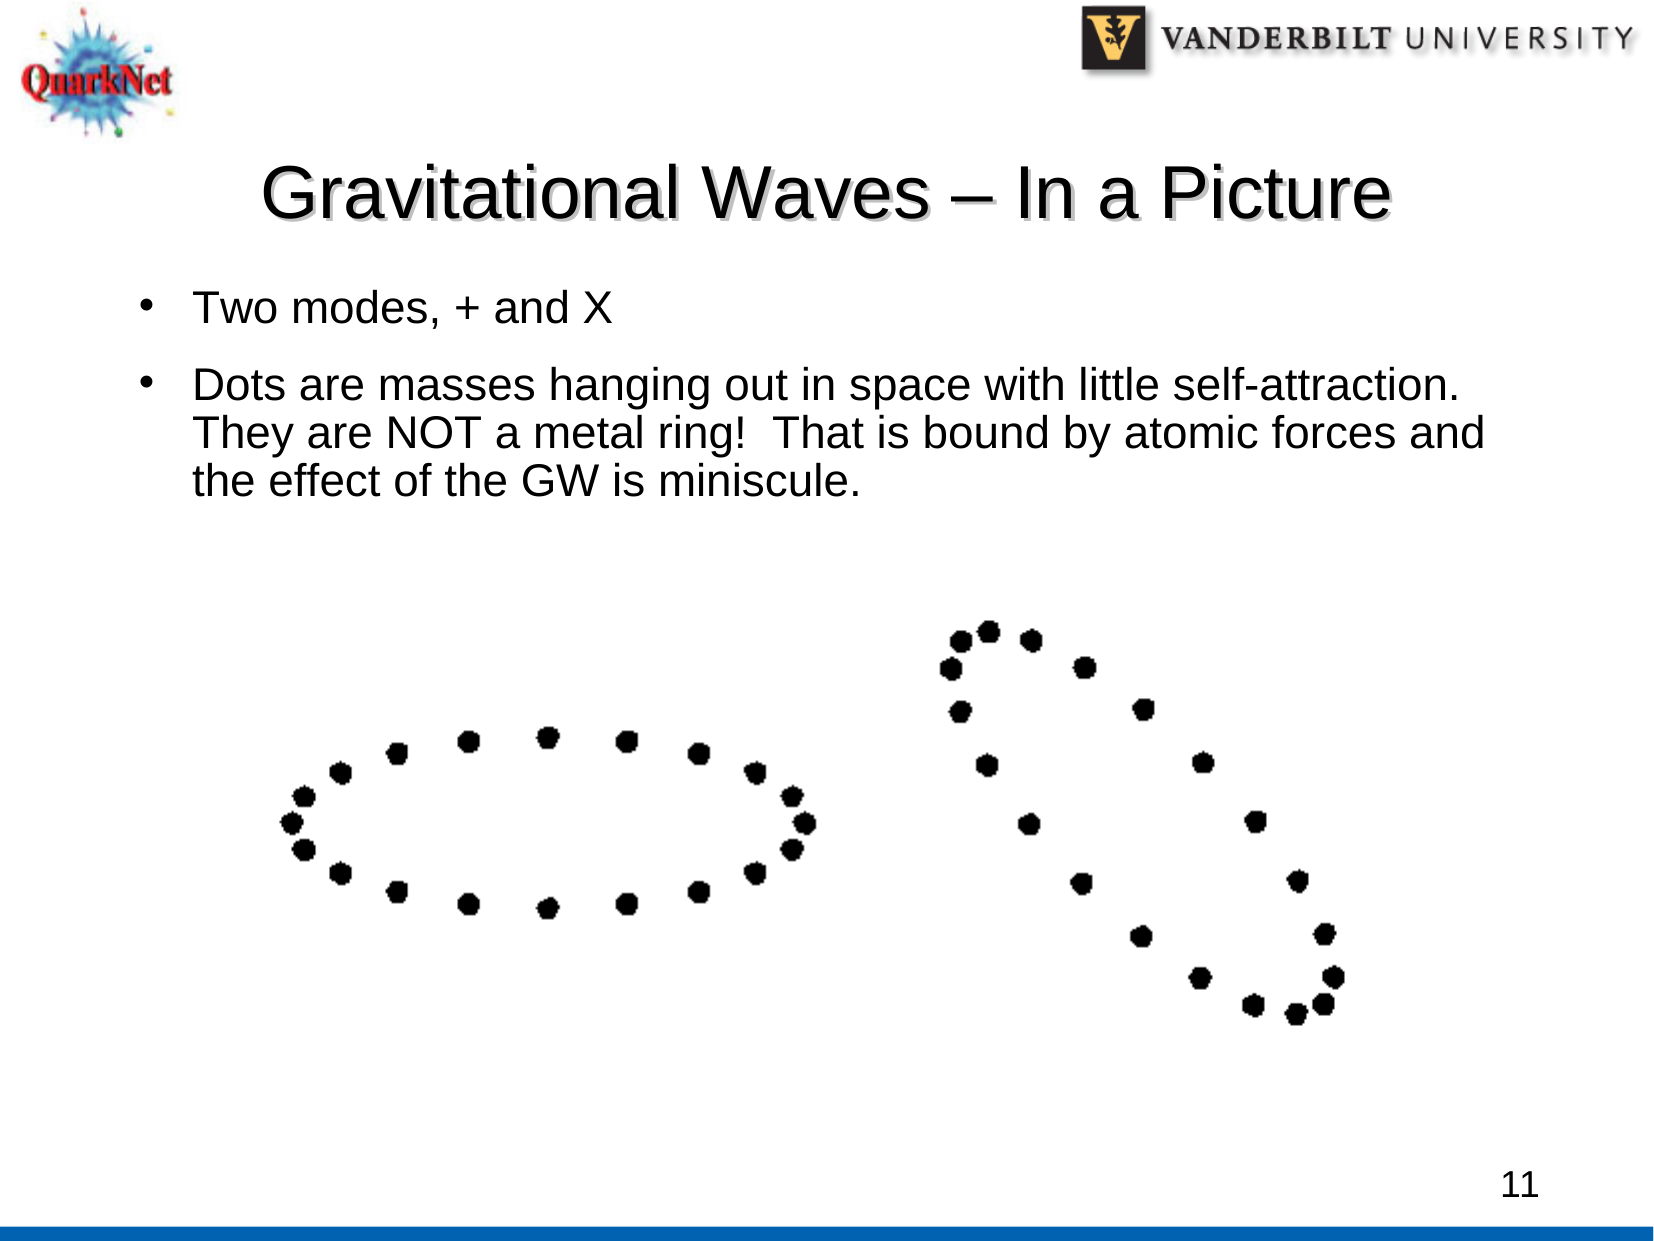

# Gravitational Waves – In a Picture
Two modes, + and X
Dots are masses hanging out in space with little self-attraction. They are NOT a metal ring! That is bound by atomic forces and the effect of the GW is miniscule.
11